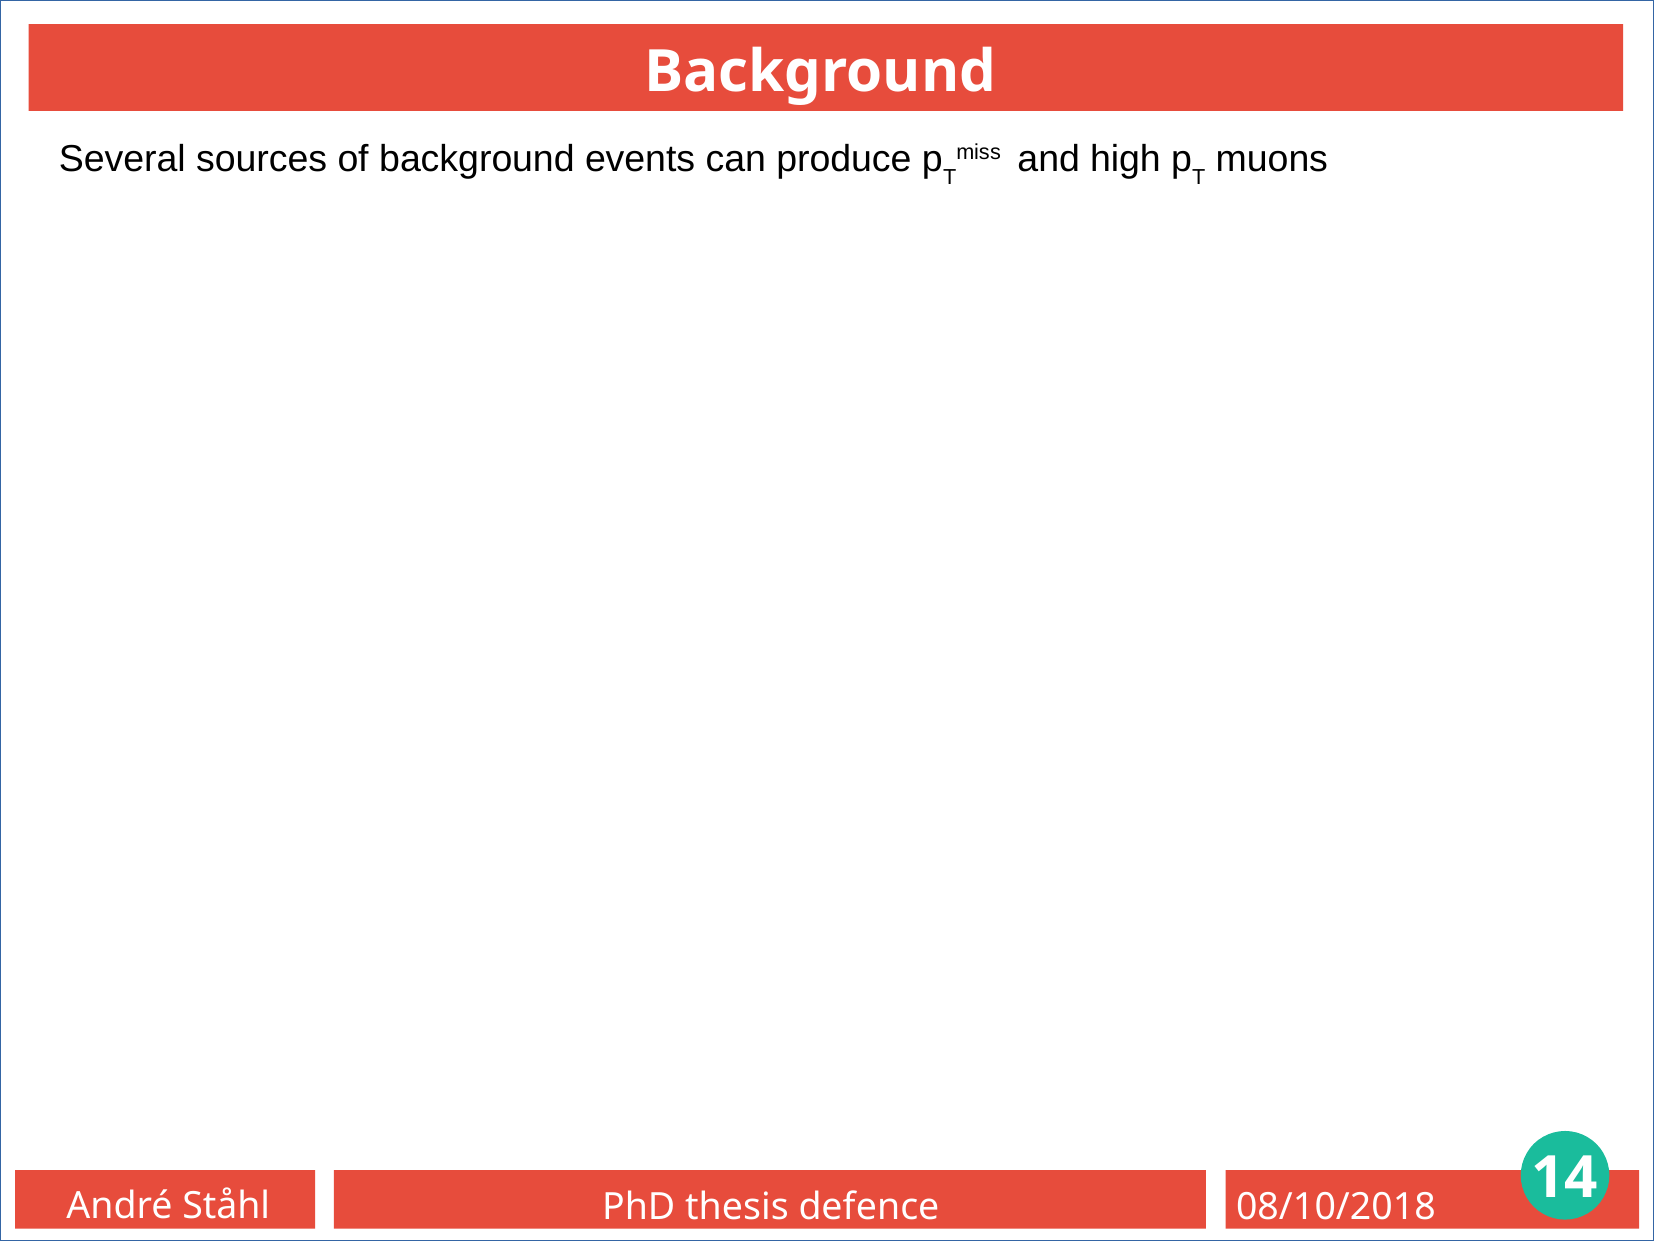

# Background
Several sources of background events can produce pTmiss and high pT muons
14
08/10/2018